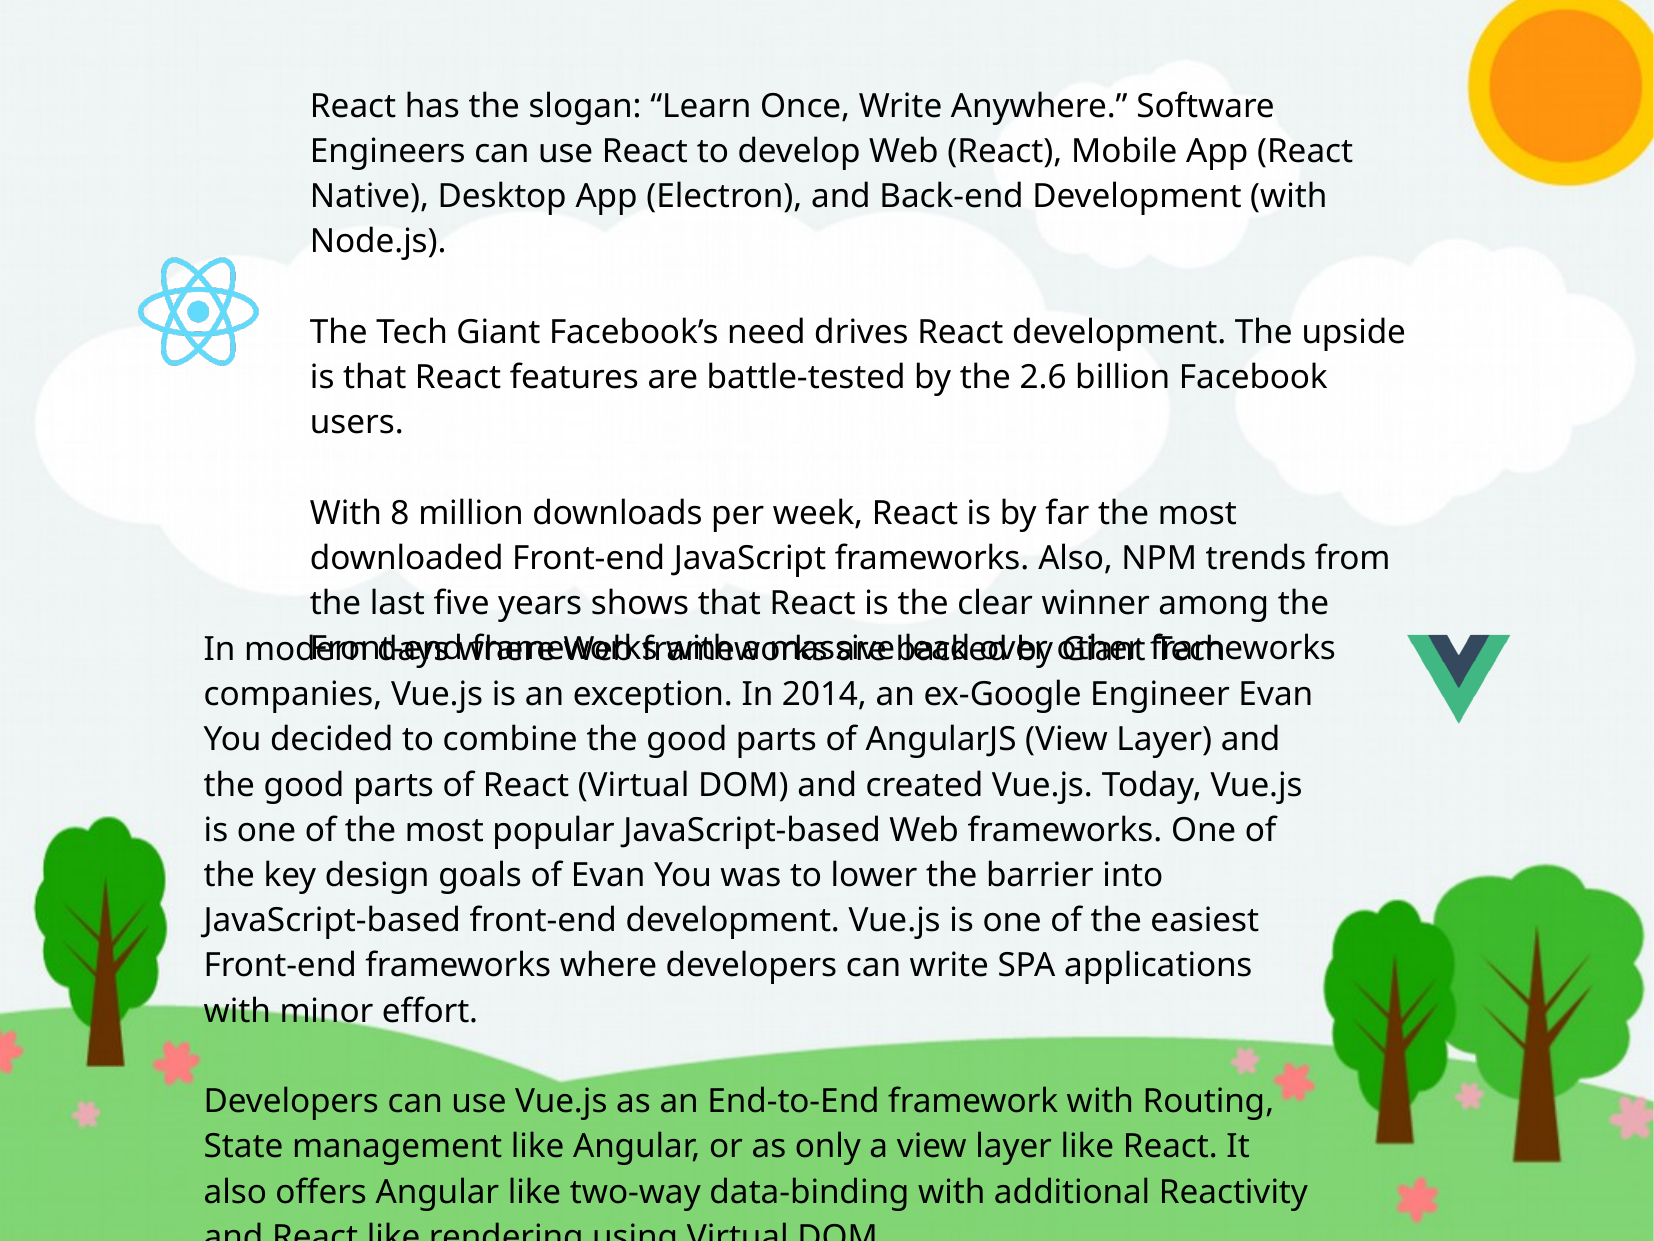

React has the slogan: “Learn Once, Write Anywhere.” Software Engineers can use React to develop Web (React), Mobile App (React Native), Desktop App (Electron), and Back-end Development (with Node.js).
The Tech Giant Facebook’s need drives React development. The upside is that React features are battle-tested by the 2.6 billion Facebook users.
With 8 million downloads per week, React is by far the most downloaded Front-end JavaScript frameworks. Also, NPM trends from the last five years shows that React is the clear winner among the Front-end frameworks with a massive lead over other frameworks
In modern days where Web frameworks are backed by Giant Tech companies, Vue.js is an exception. In 2014, an ex-Google Engineer Evan You decided to combine the good parts of AngularJS (View Layer) and the good parts of React (Virtual DOM) and created Vue.js. Today, Vue.js is one of the most popular JavaScript-based Web frameworks. One of the key design goals of Evan You was to lower the barrier into JavaScript-based front-end development. Vue.js is one of the easiest Front-end frameworks where developers can write SPA applications with minor effort.
Developers can use Vue.js as an End-to-End framework with Routing, State management like Angular, or as only a view layer like React. It also offers Angular like two-way data-binding with additional Reactivity and React like rendering using Virtual DOM.